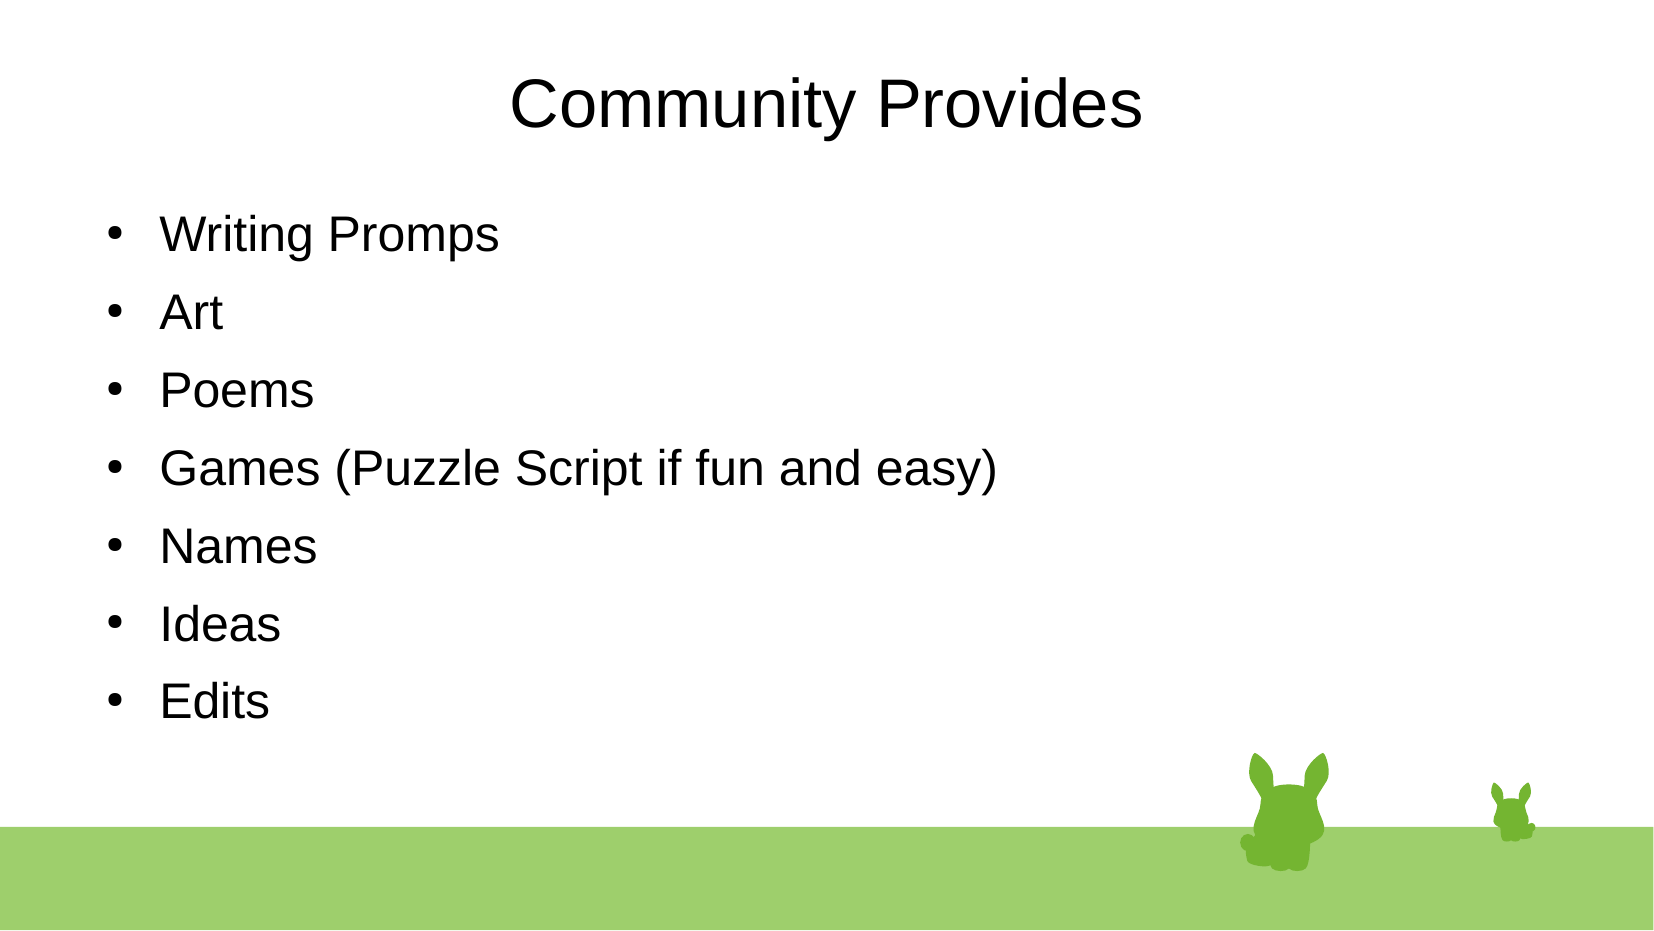

# Community Provides
Writing Promps
Art
Poems
Games (Puzzle Script if fun and easy)
Names
Ideas
Edits